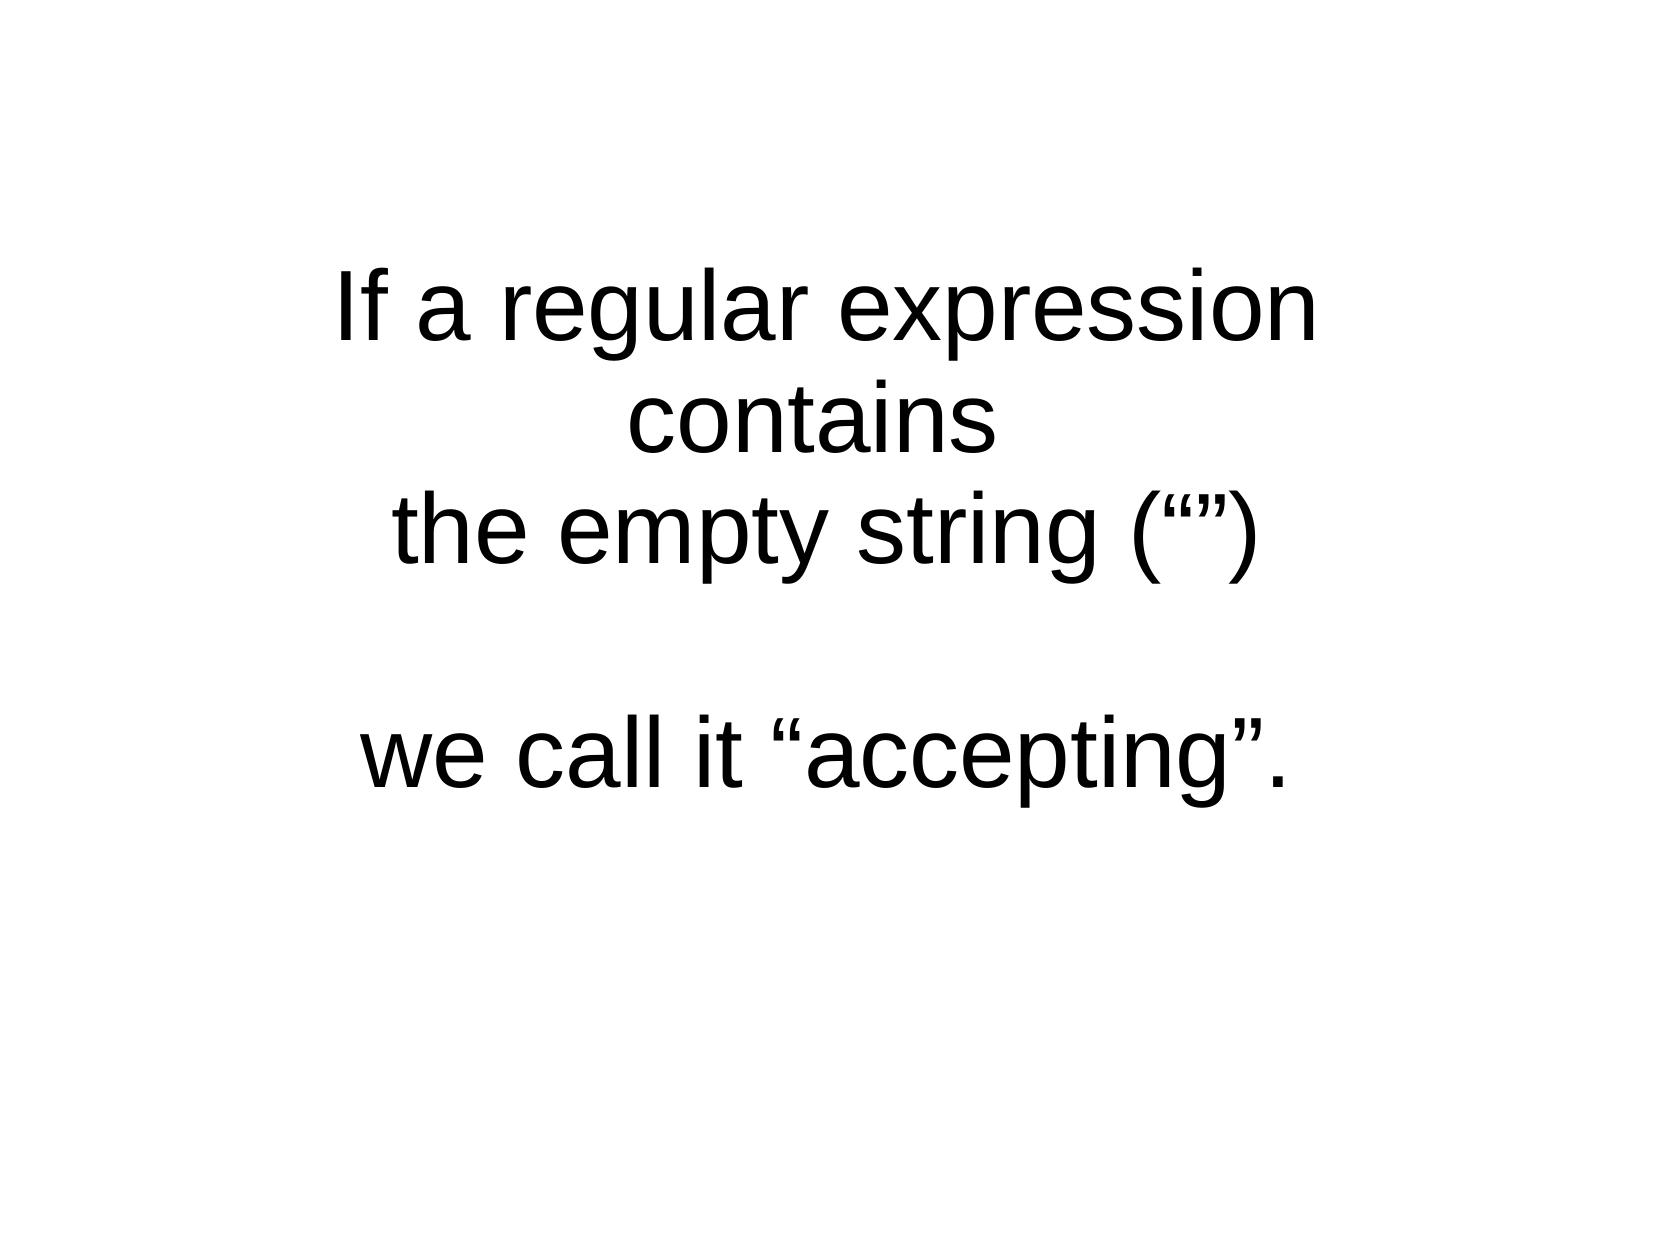

# If a regular expression
contains
the empty string (“”)
we call it “accepting”.